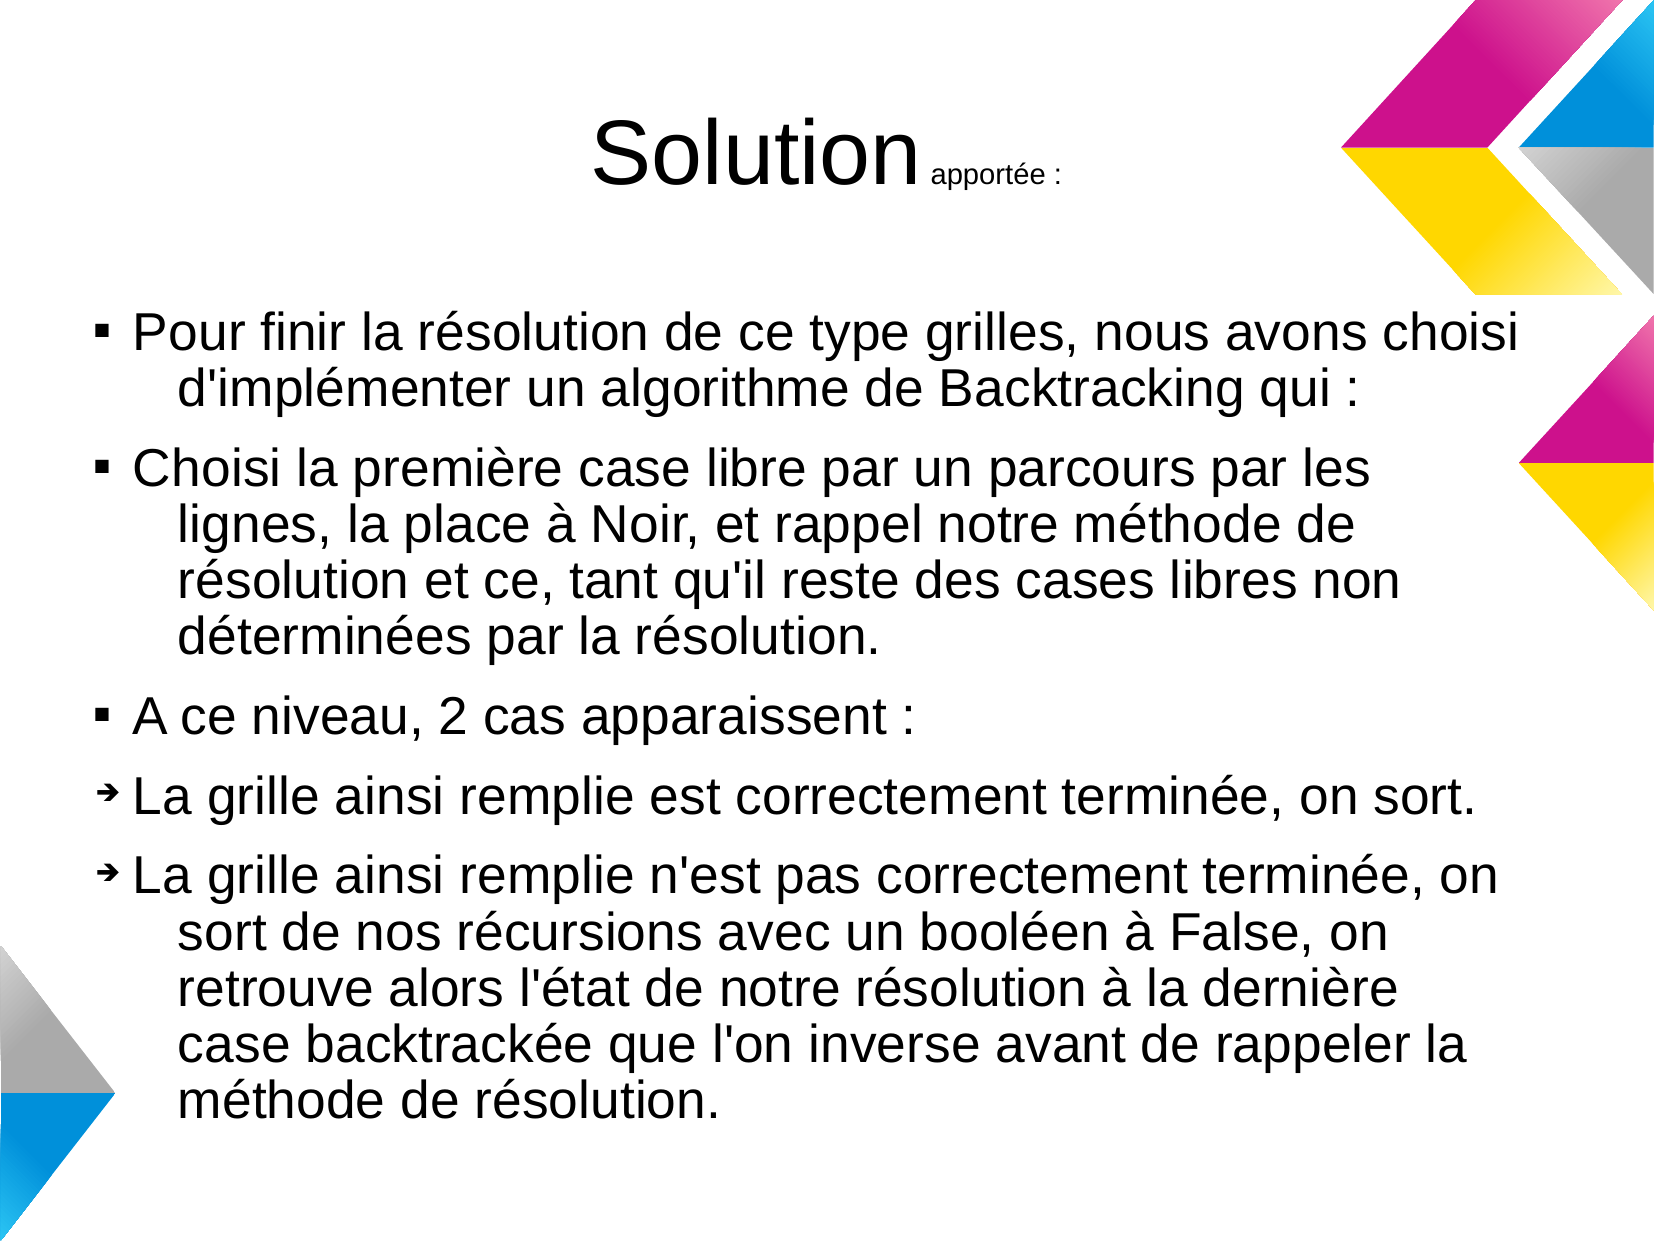

# Solution apportée :
Pour finir la résolution de ce type grilles, nous avons choisi d'implémenter un algorithme de Backtracking qui :
Choisi la première case libre par un parcours par les lignes, la place à Noir, et rappel notre méthode de résolution et ce, tant qu'il reste des cases libres non déterminées par la résolution.
A ce niveau, 2 cas apparaissent :
La grille ainsi remplie est correctement terminée, on sort.
La grille ainsi remplie n'est pas correctement terminée, on sort de nos récursions avec un booléen à False, on retrouve alors l'état de notre résolution à la dernière case backtrackée que l'on inverse avant de rappeler la méthode de résolution.